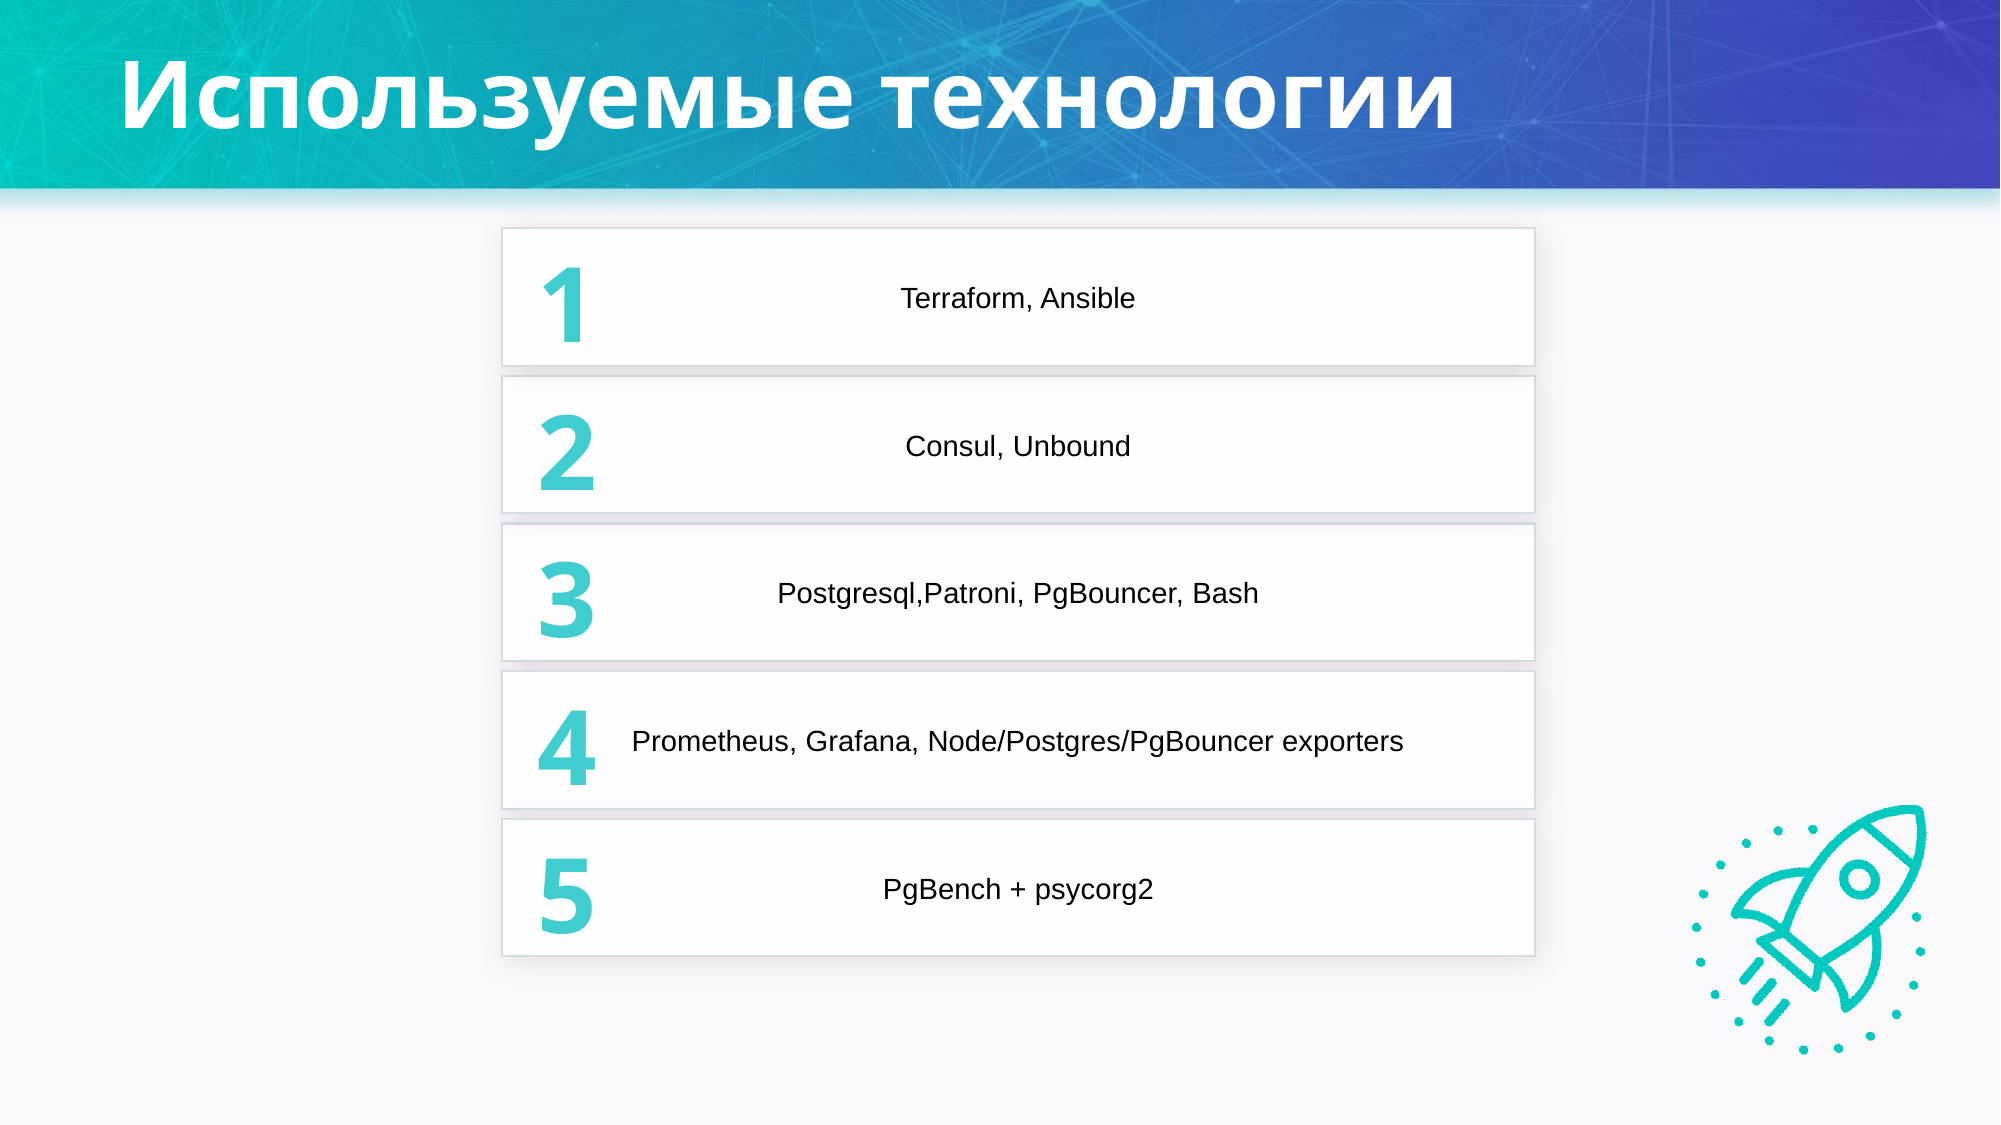

Используемые технологии
1
Terraform, Ansible
2
Consul, Unbound
3
Postgresql,Patroni, PgBouncer, Bash
4
Prometheus, Grafana, Node/Postgres/PgBouncer exporters
5
PgBench + psycorg2